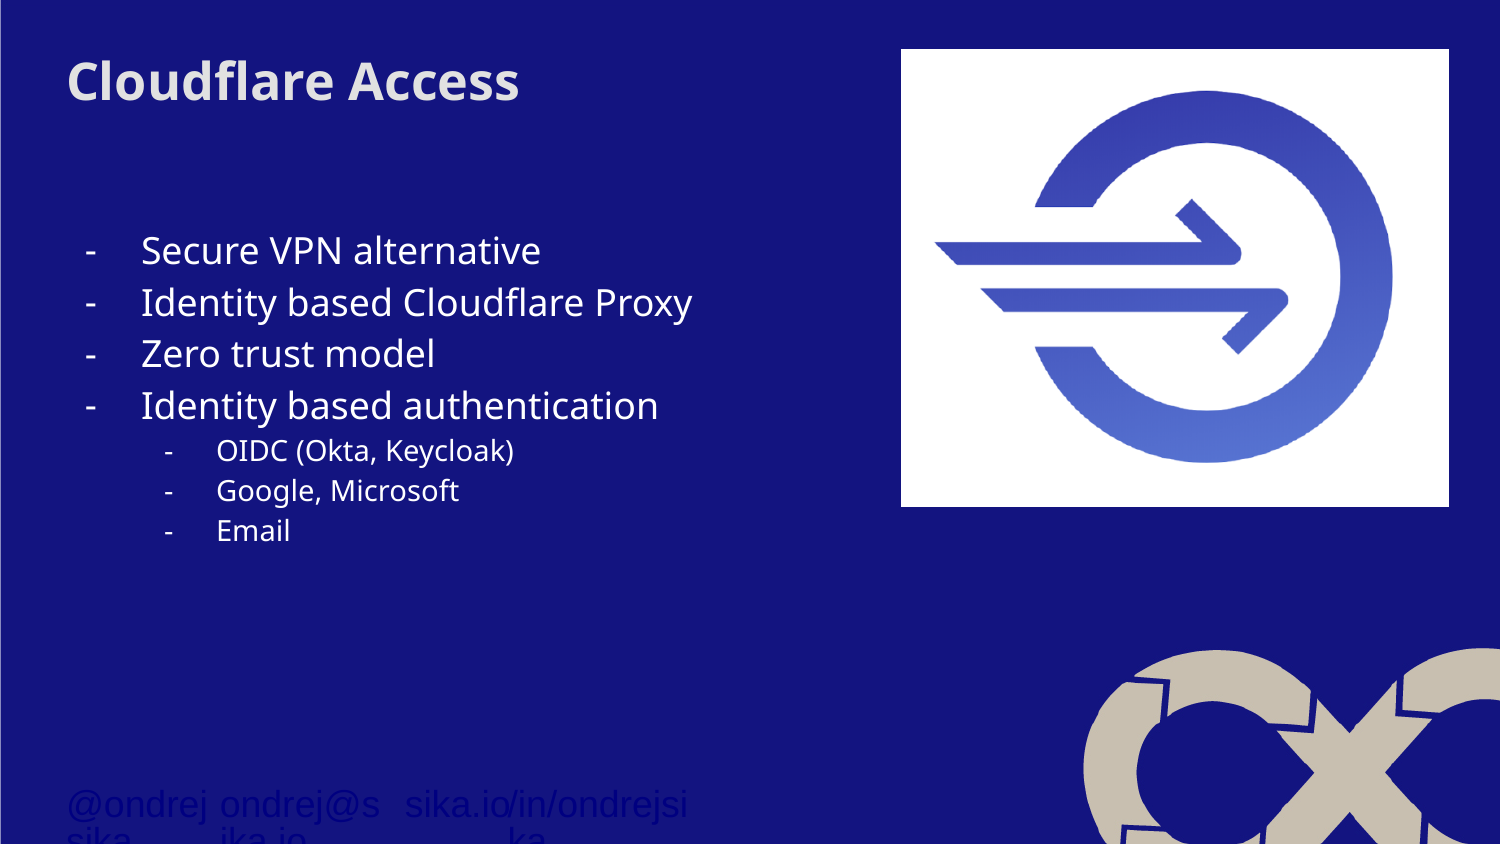

# Cloudflare Access
Secure VPN alternative
Identity based Cloudflare Proxy
Zero trust model
Identity based authentication
OIDC (Okta, Keycloak)
Google, Microsoft
Email